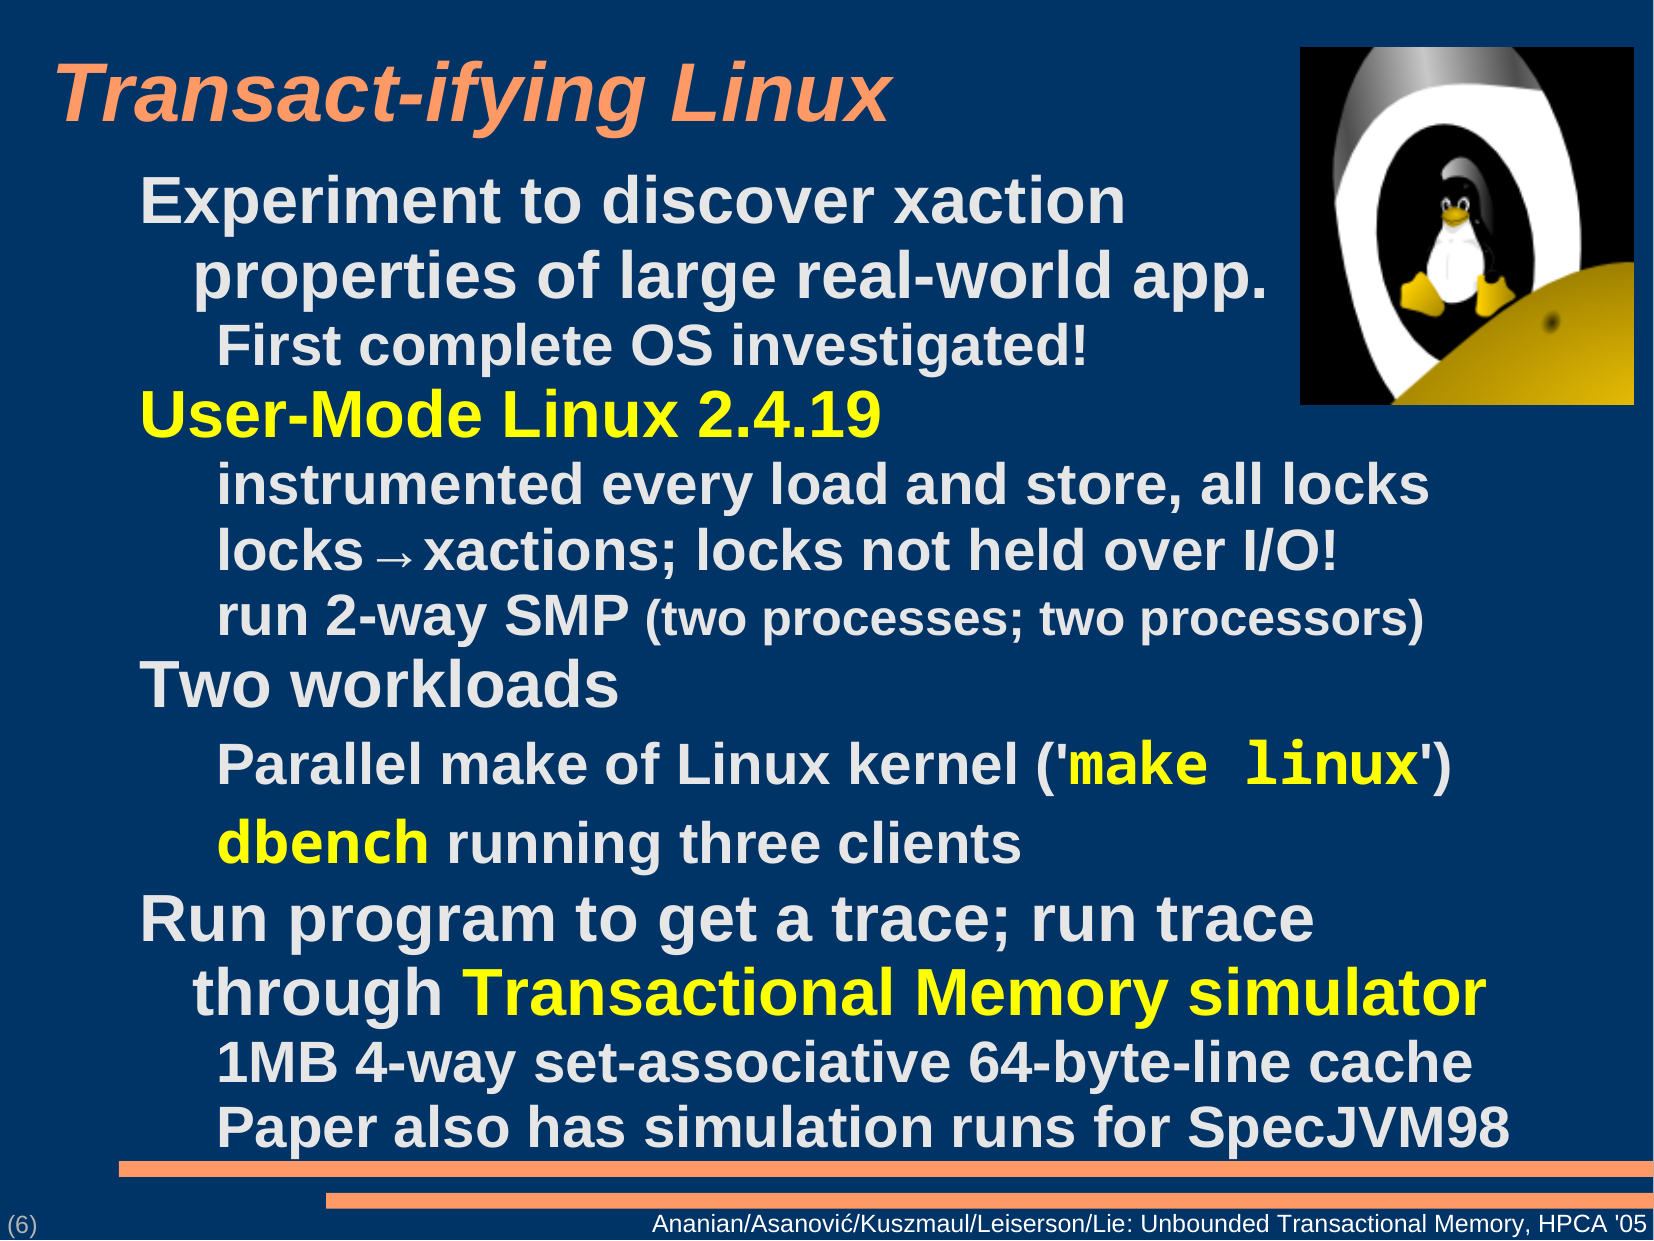

# Transact-ifying Linux
Experiment to discover xaction
properties of large real-world app.
First complete OS investigated!
User-Mode Linux 2.4.19
instrumented every load and store, all locks
locks→xactions; locks not held over I/O!
run 2-way SMP (two processes; two processors)
Two workloads
Parallel make of Linux kernel ('make linux')
dbench running three clients
Run program to get a trace; run trace through Transactional Memory simulator
1MB 4-way set-associative 64-byte-line cache
Paper also has simulation runs for SpecJVM98